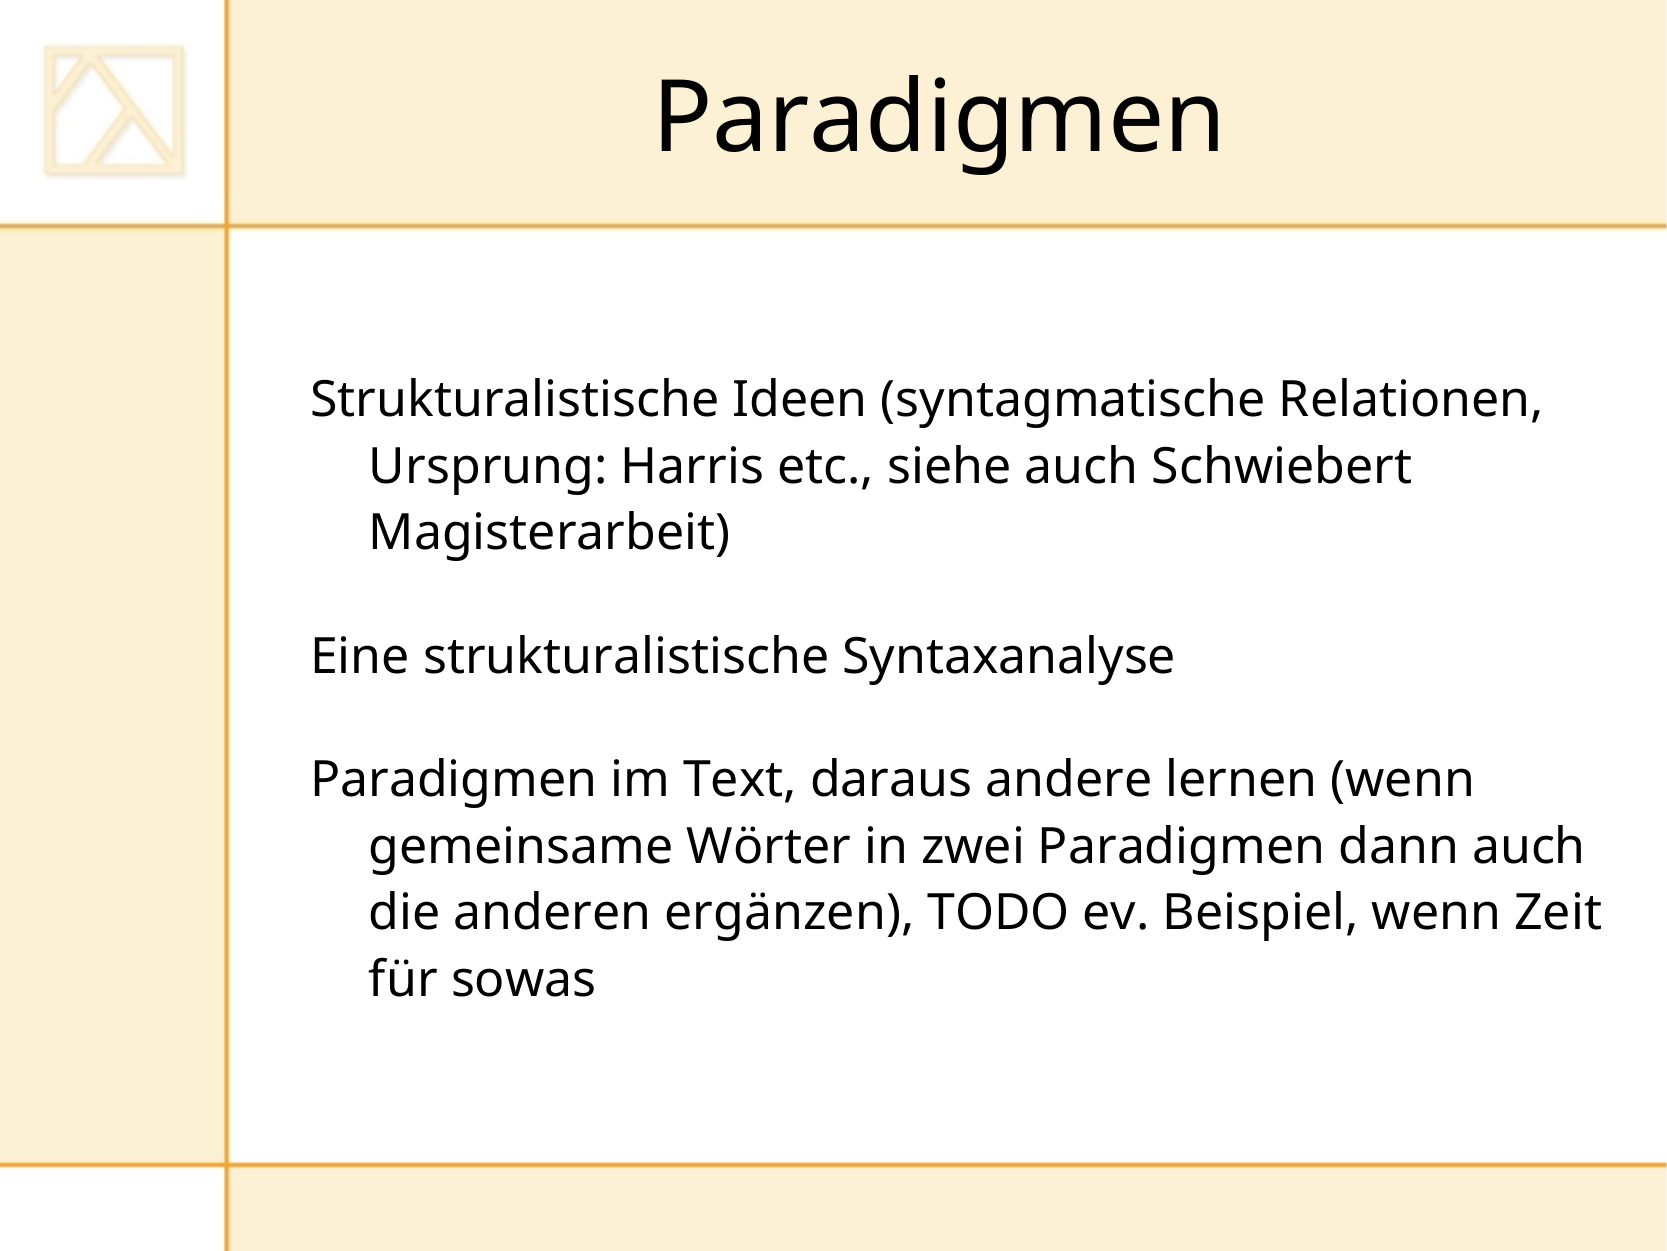

# Paradigmen
Strukturalistische Ideen (syntagmatische Relationen, Ursprung: Harris etc., siehe auch Schwiebert Magisterarbeit)
Eine strukturalistische Syntaxanalyse
Paradigmen im Text, daraus andere lernen (wenn gemeinsame Wörter in zwei Paradigmen dann auch die anderen ergänzen), TODO ev. Beispiel, wenn Zeit für sowas